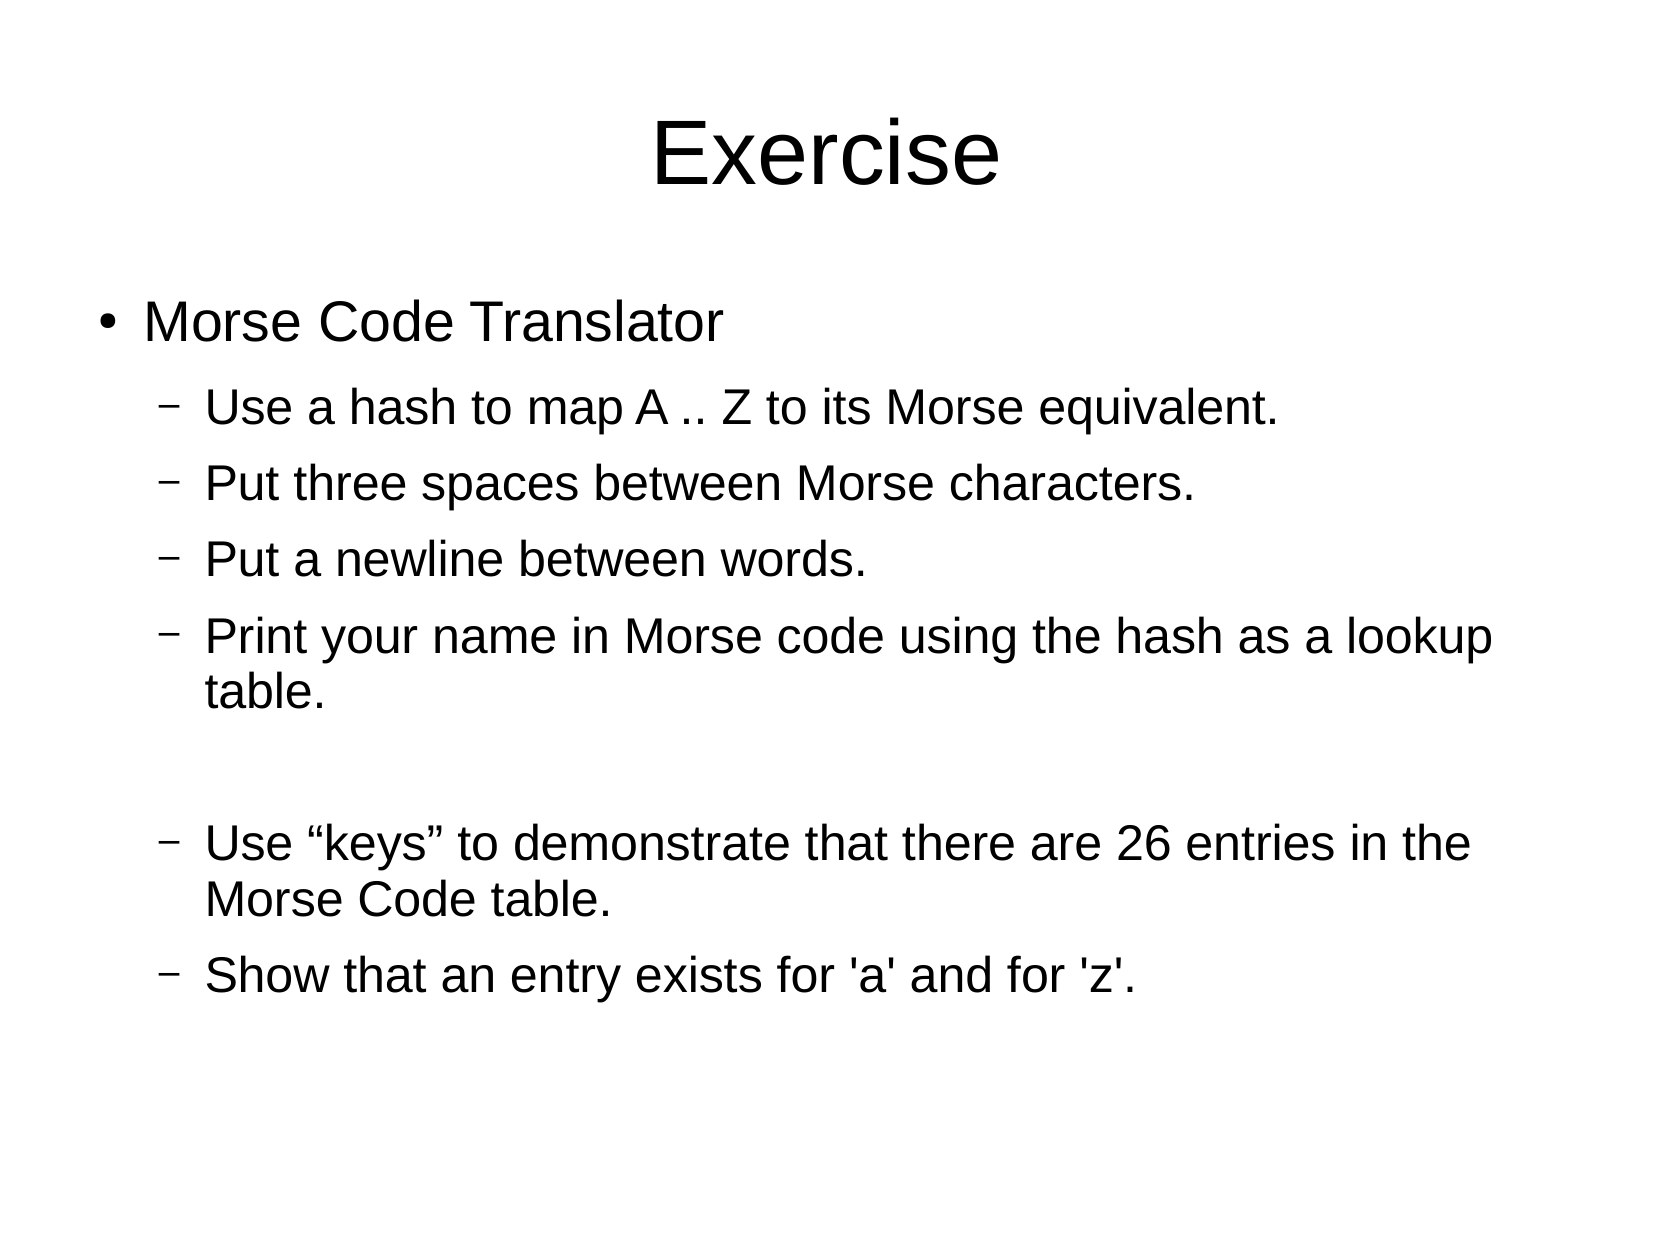

# Exercise
Morse Code Translator
Use a hash to map A .. Z to its Morse equivalent.
Put three spaces between Morse characters.
Put a newline between words.
Print your name in Morse code using the hash as a lookup table.
Use “keys” to demonstrate that there are 26 entries in the Morse Code table.
Show that an entry exists for 'a' and for 'z'.